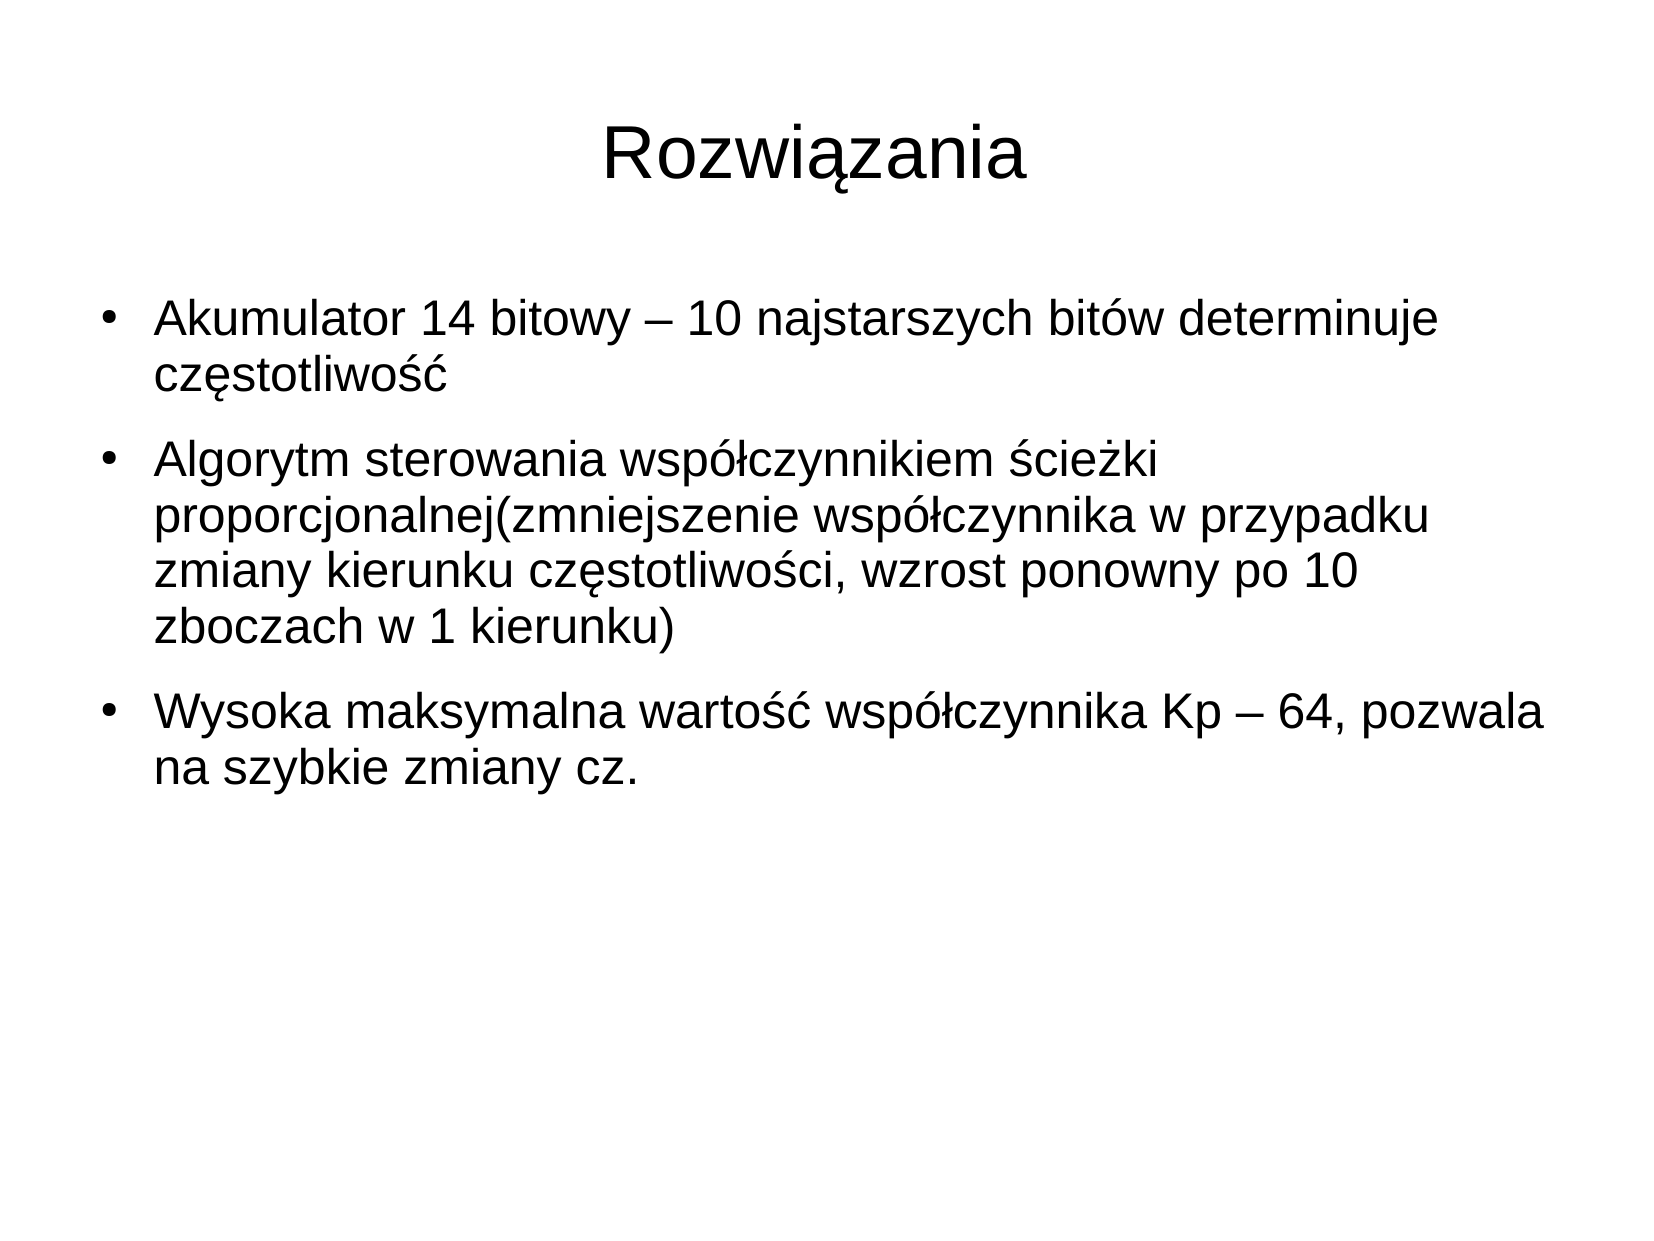

# Rozwiązania
Akumulator 14 bitowy – 10 najstarszych bitów determinuje częstotliwość
Algorytm sterowania współczynnikiem ścieżki proporcjonalnej(zmniejszenie współczynnika w przypadku zmiany kierunku częstotliwości, wzrost ponowny po 10 zboczach w 1 kierunku)
Wysoka maksymalna wartość współczynnika Kp – 64, pozwala na szybkie zmiany cz.